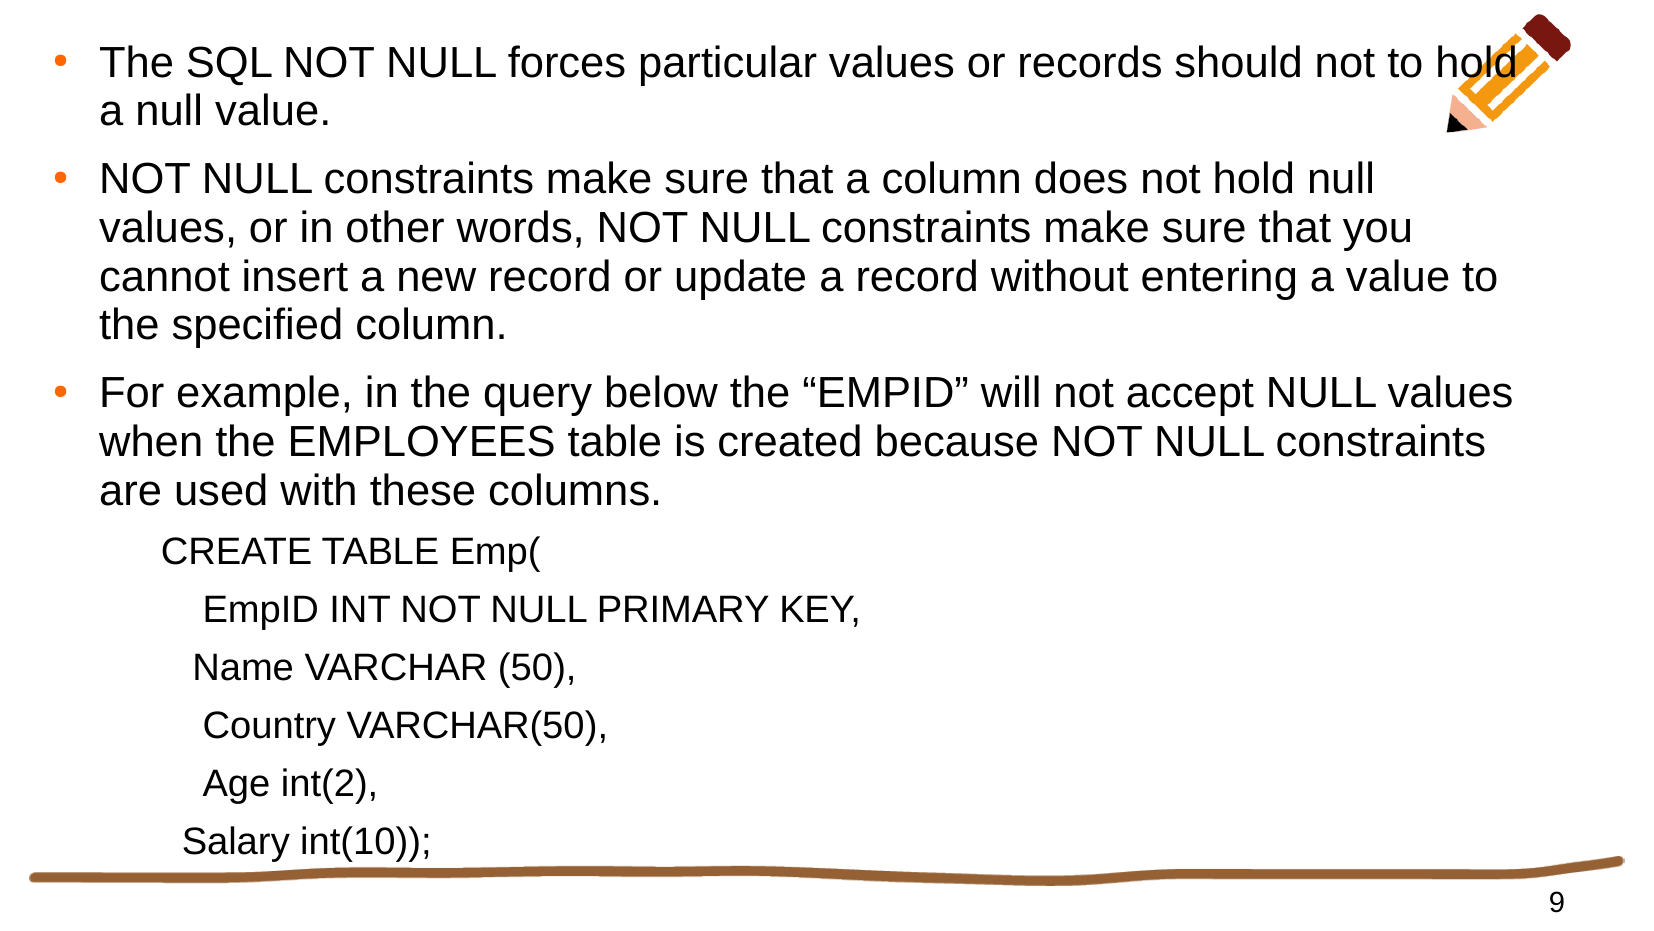

# The SQL NOT NULL forces particular values or records should not to hold a null value.
NOT NULL constraints make sure that a column does not hold null values, or in other words, NOT NULL constraints make sure that you cannot insert a new record or update a record without entering a value to the specified column.
For example, in the query below the “EMPID” will not accept NULL values when the EMPLOYEES table is created because NOT NULL constraints are used with these columns.
CREATE TABLE Emp(
 EmpID INT NOT NULL PRIMARY KEY,
 Name VARCHAR (50),
 Country VARCHAR(50),
 Age int(2),
 Salary int(10));
9